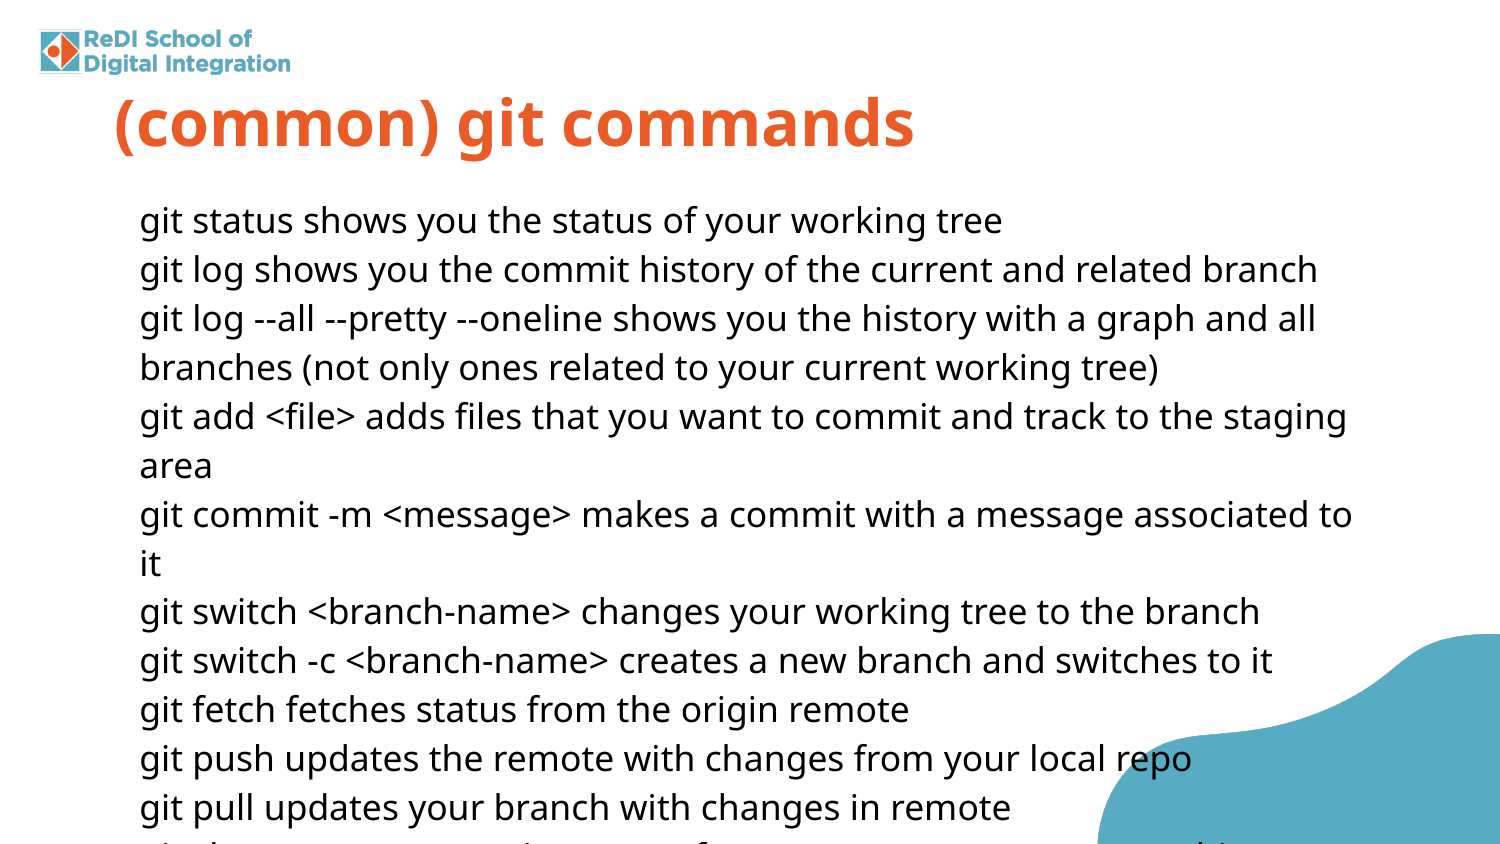

(common) git commands
git status shows you the status of your working tree
git log shows you the commit history of the current and related branch
git log --all --pretty --oneline shows you the history with a graph and all branches (not only ones related to your current working tree)
git add <file> adds files that you want to commit and track to the staging area
git commit -m <message> makes a commit with a message associated to it
git switch <branch-name> changes your working tree to the branch
git switch -c <branch-name> creates a new branch and switches to it
git fetch fetches status from the origin remote
git push updates the remote with changes from your local repo
git pull updates your branch with changes in remote
git clone <remote> copies a repo from a remote on to your machine